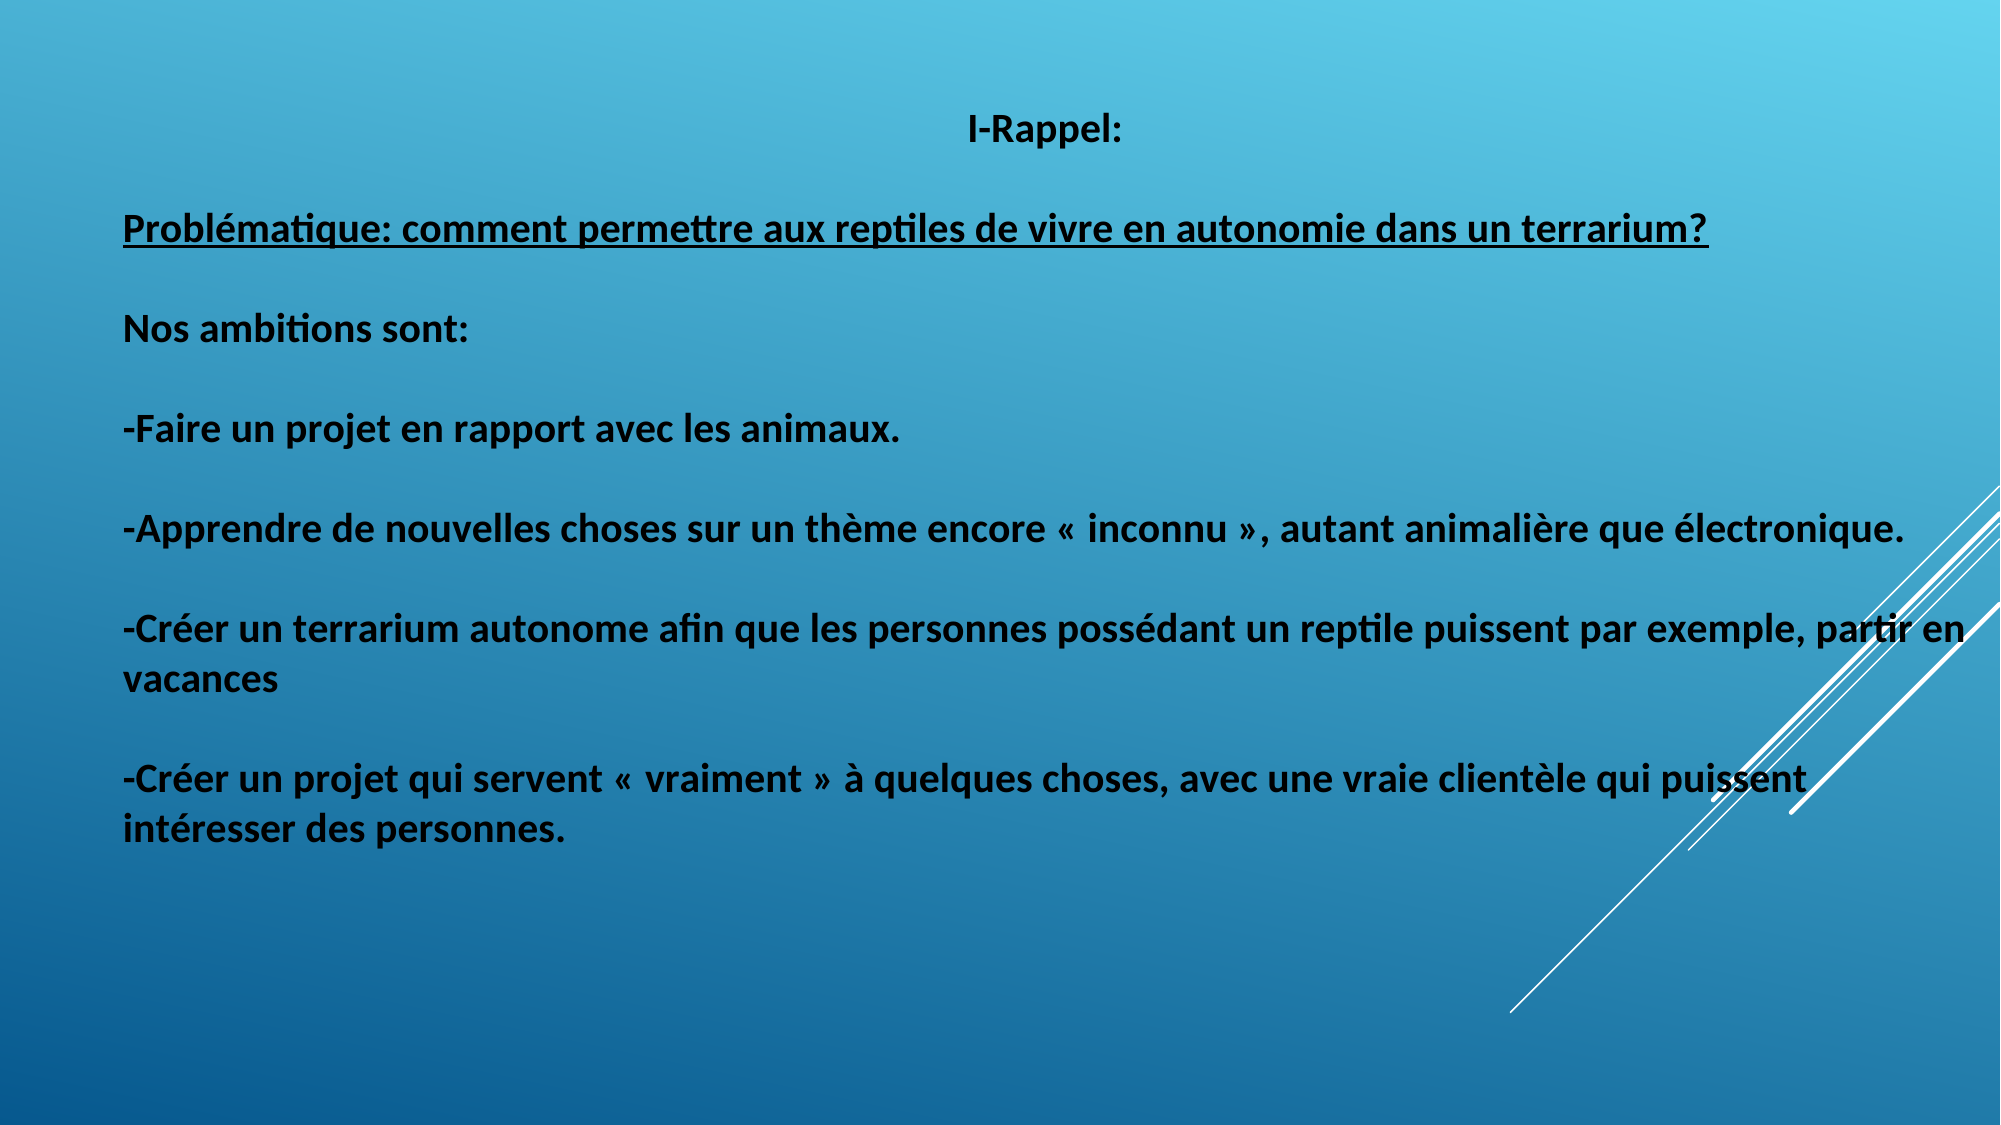

I-Rappel:
Problématique: comment permettre aux reptiles de vivre en autonomie dans un terrarium?
Nos ambitions sont:
-Faire un projet en rapport avec les animaux.
-Apprendre de nouvelles choses sur un thème encore « inconnu », autant animalière que électronique.
-Créer un terrarium autonome afin que les personnes possédant un reptile puissent par exemple, partir en vacances
-Créer un projet qui servent « vraiment » à quelques choses, avec une vraie clientèle qui puissent intéresser des personnes.